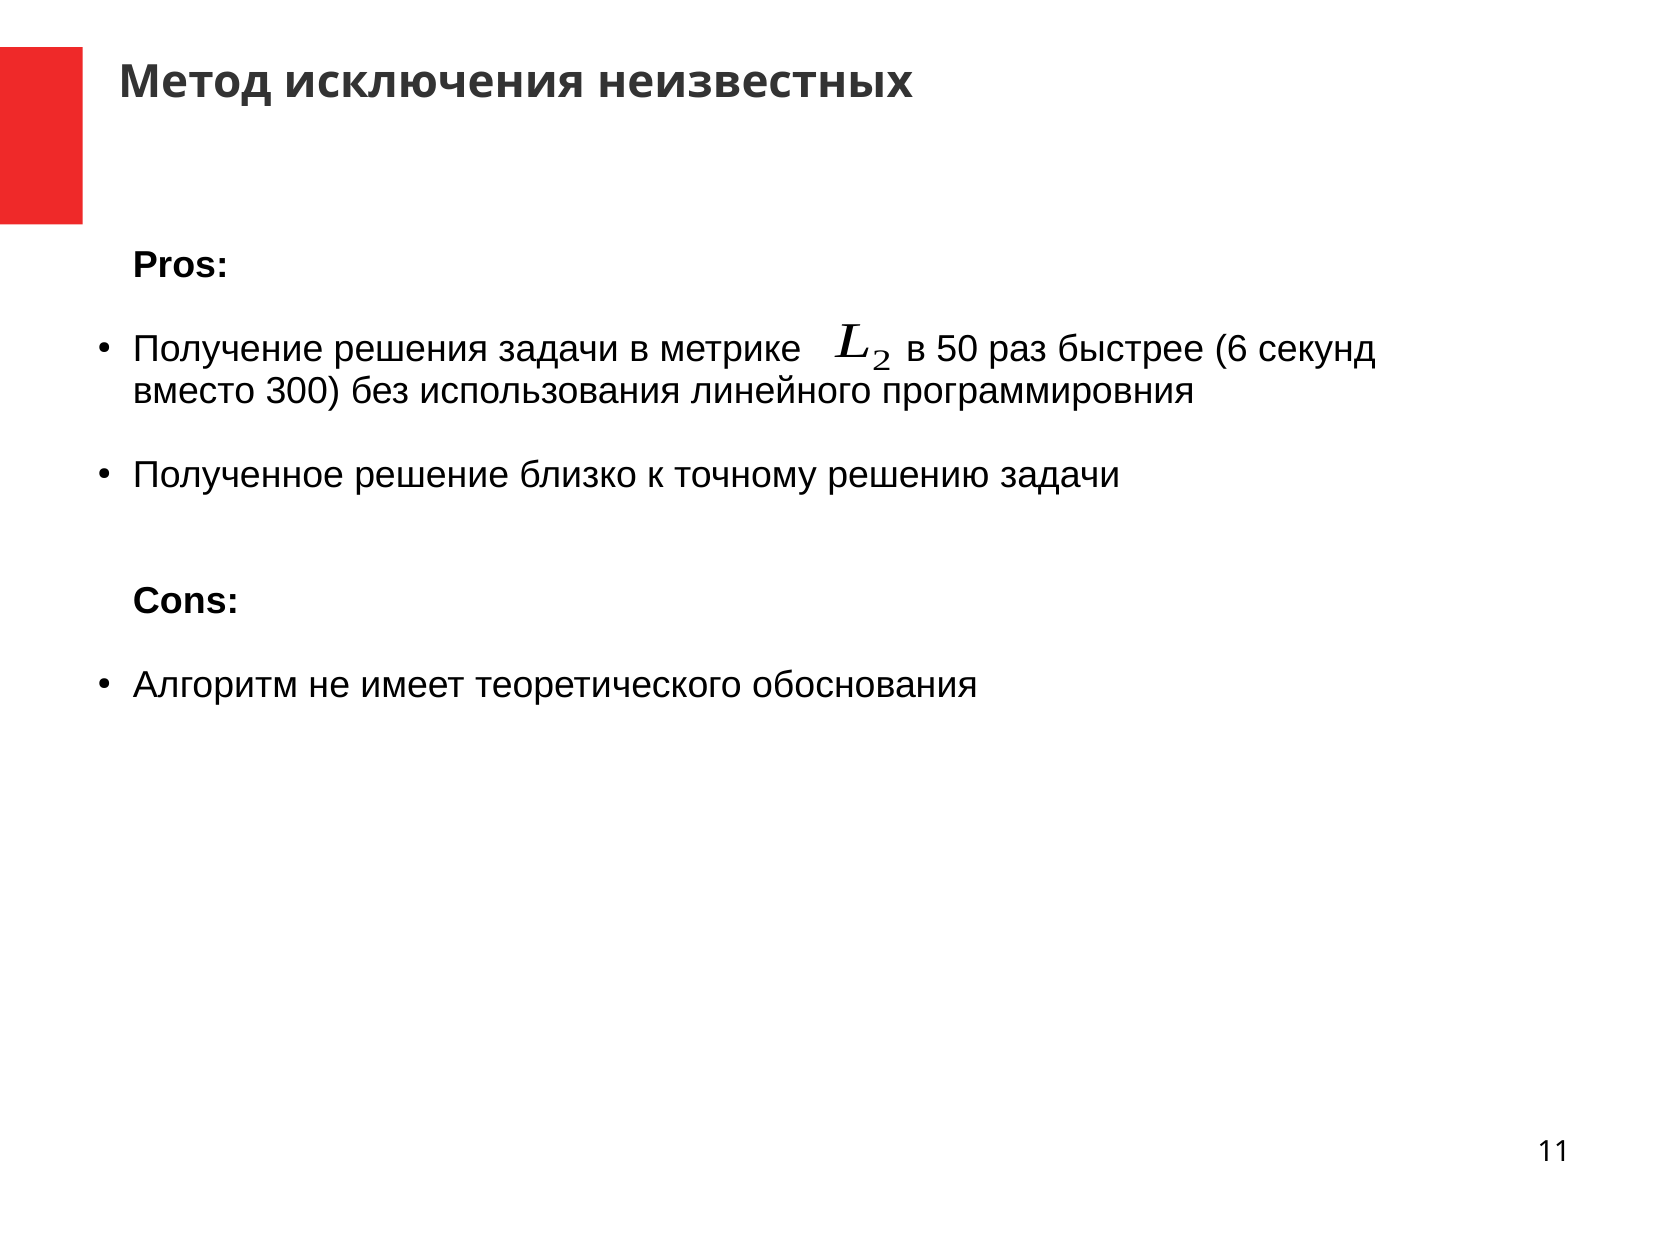

# Метод исключения неизвестных
Pros:
Получение решения задачи в метрике в 50 раз быстрее (6 секунд вместо 300) без использования линейного программировния
Полученное решение близко к точному решению задачи
Cons:
Алгоритм не имеет теоретического обоснования
11